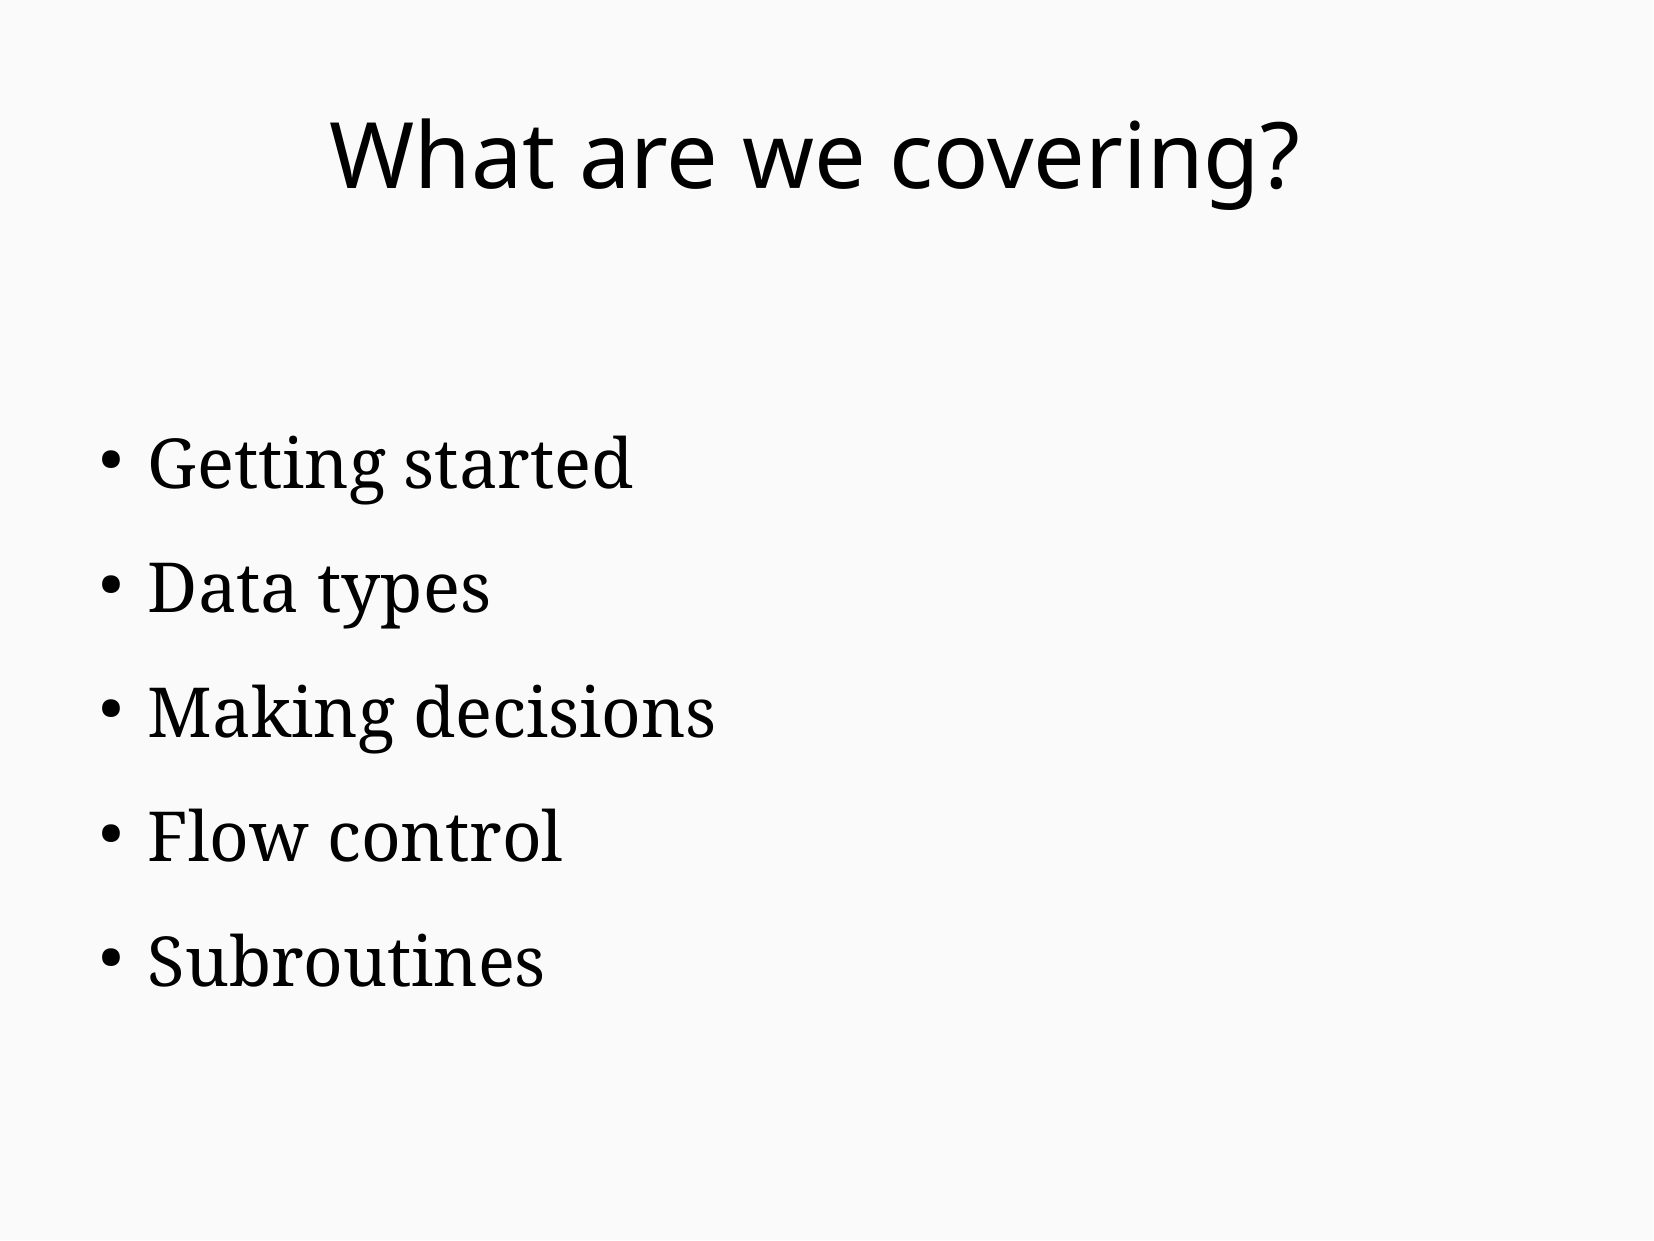

# What are we covering?
Getting started
Data types
Making decisions
Flow control
Subroutines